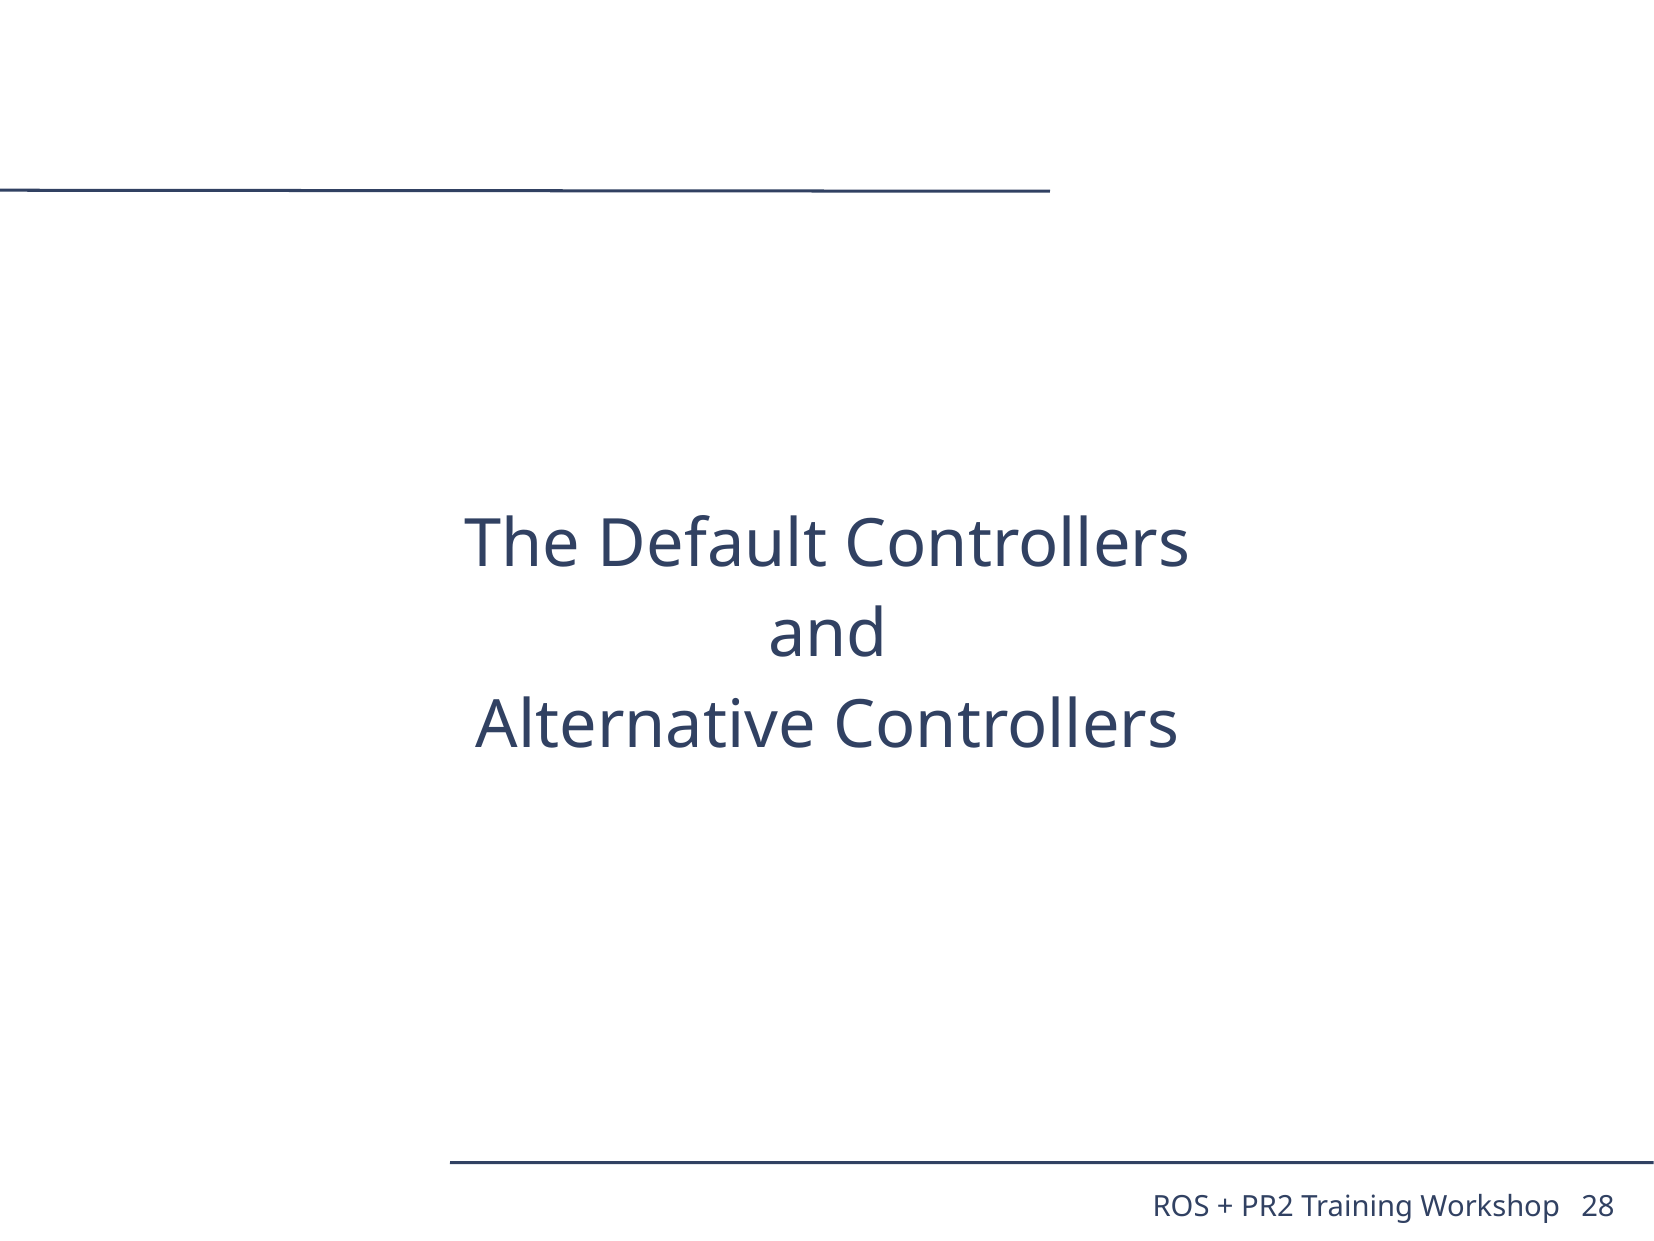

#
The Default Controllers
and
Alternative Controllers